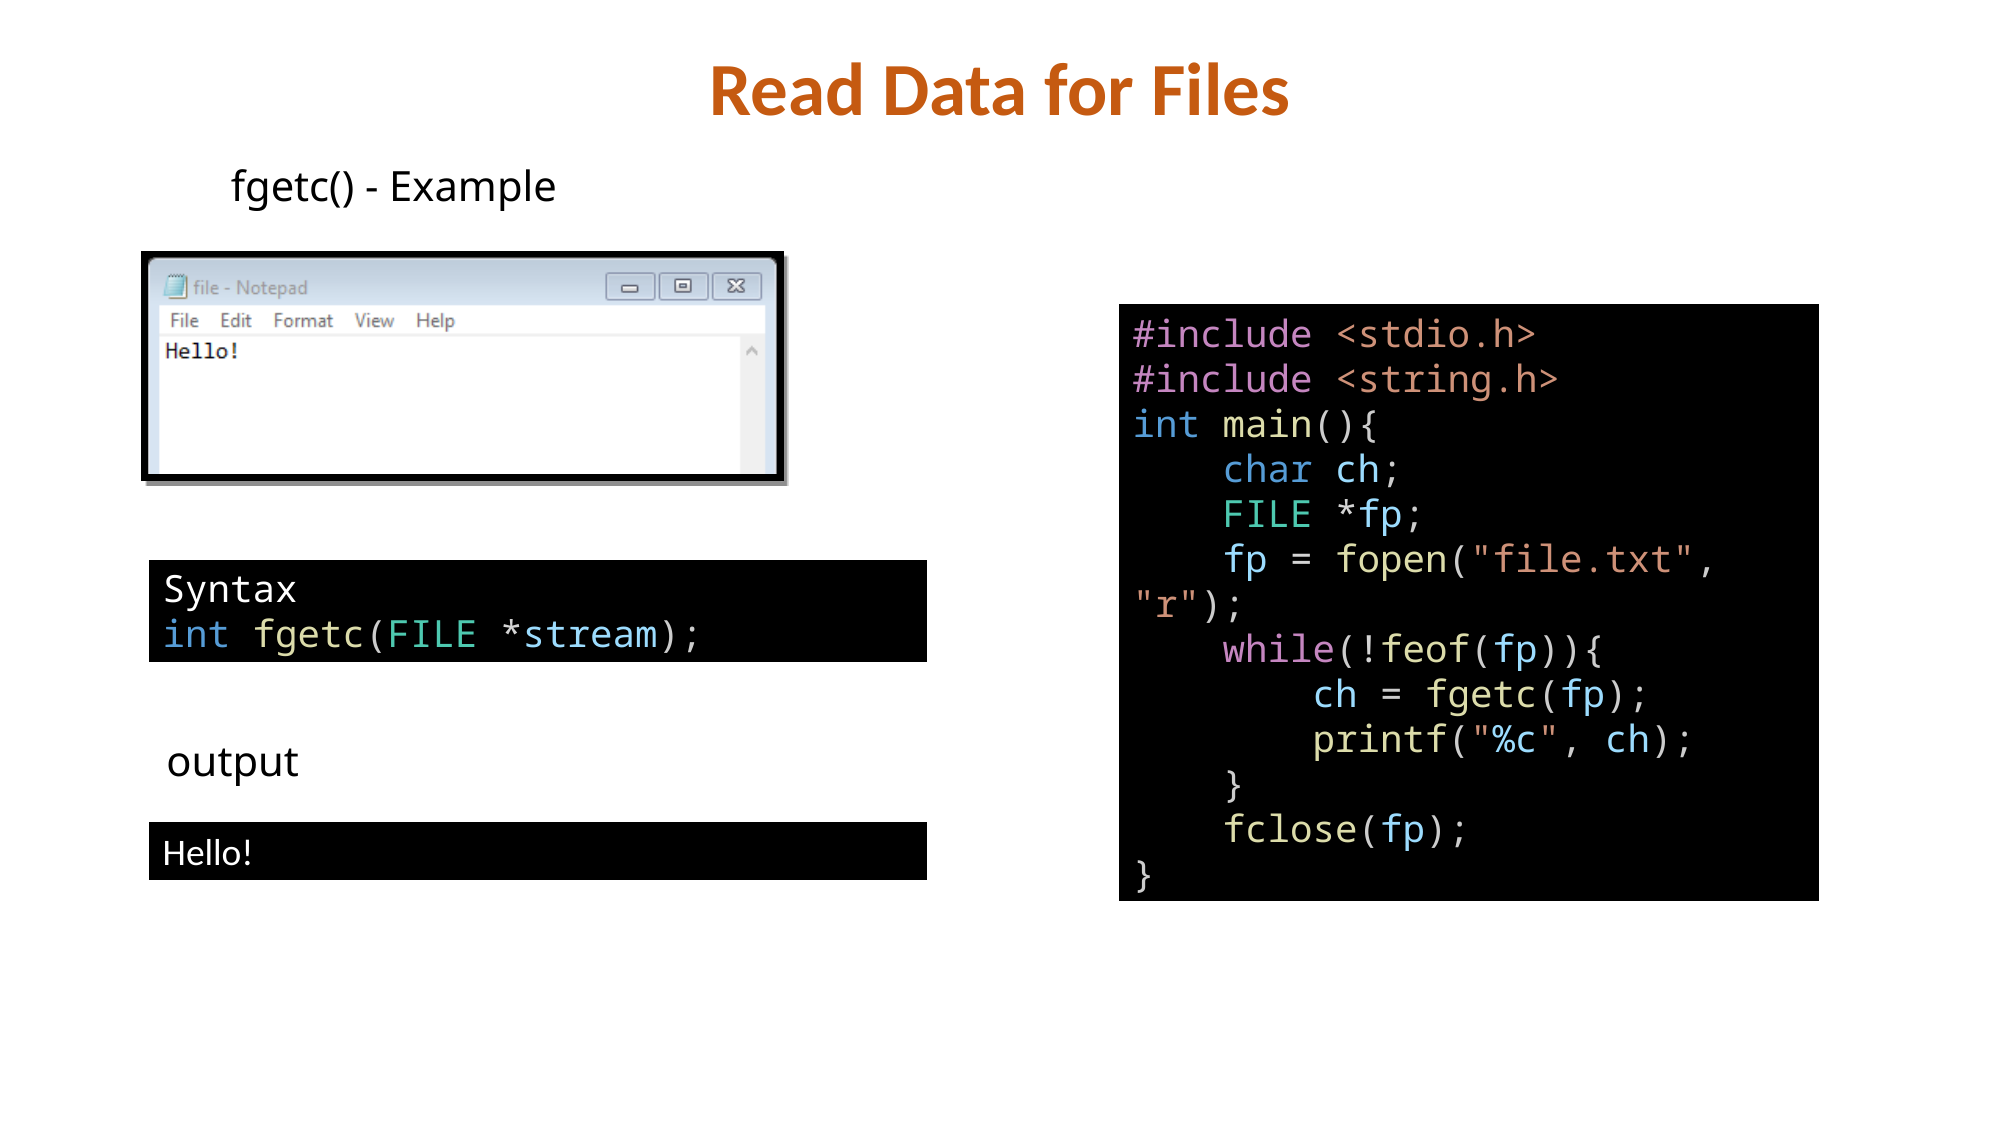

Read Data for Files
fgetc() - Example
#include <stdio.h>
#include <string.h>
int main(){
    char ch;
    FILE *fp;
    fp = fopen("file.txt", "r");
    while(!feof(fp)){
        ch = fgetc(fp);
        printf("%c", ch);
    }
    fclose(fp);
}
Syntax
int fgetc(FILE *stream);
output
Hello!